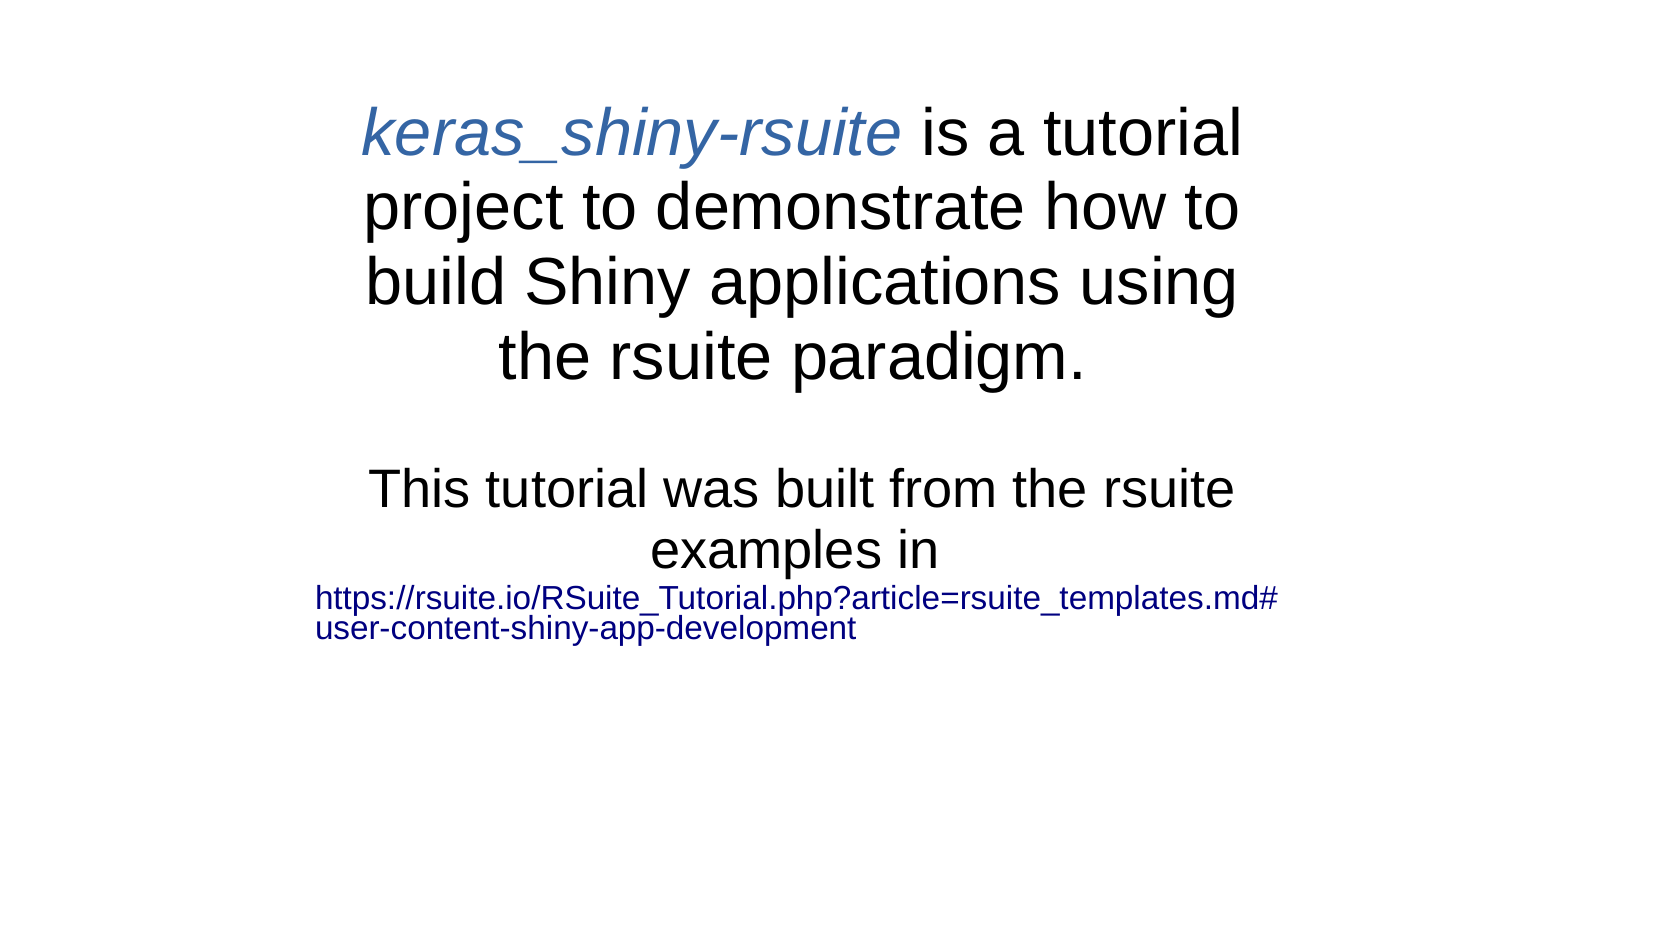

# keras_shiny-rsuite is a tutorial project to demonstrate how to build Shiny applications using the rsuite paradigm.
This tutorial was built from the rsuite examples in
https://rsuite.io/RSuite_Tutorial.php?article=rsuite_templates.md#user-content-shiny-app-development